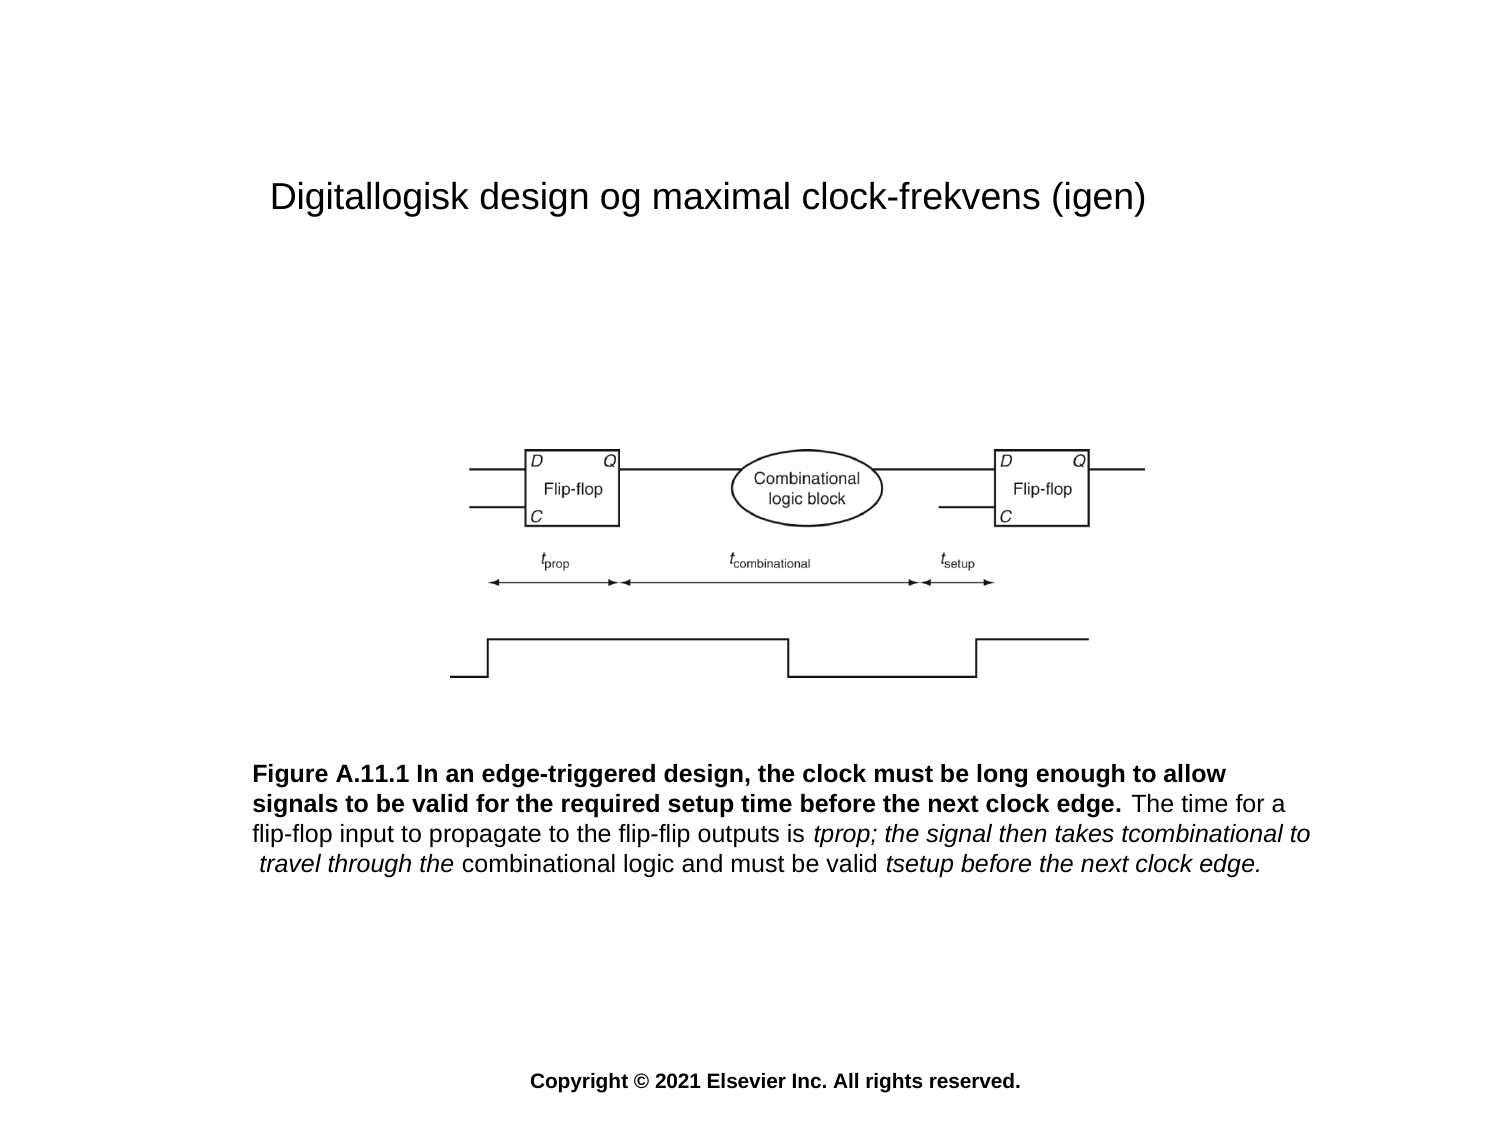

Digitallogisk design og maximal clock-frekvens (igen)
Figure A.11.1 In an edge-triggered design, the clock must be long enough to allow
signals to be valid for the required setup time before the next clock edge. The time for a
flip-flop input to propagate to the flip-flip outputs is tprop; the signal then takes tcombinational to
 travel through the combinational logic and must be valid tsetup before the next clock edge.
Copyright © 2021 Elsevier Inc. All rights reserved.